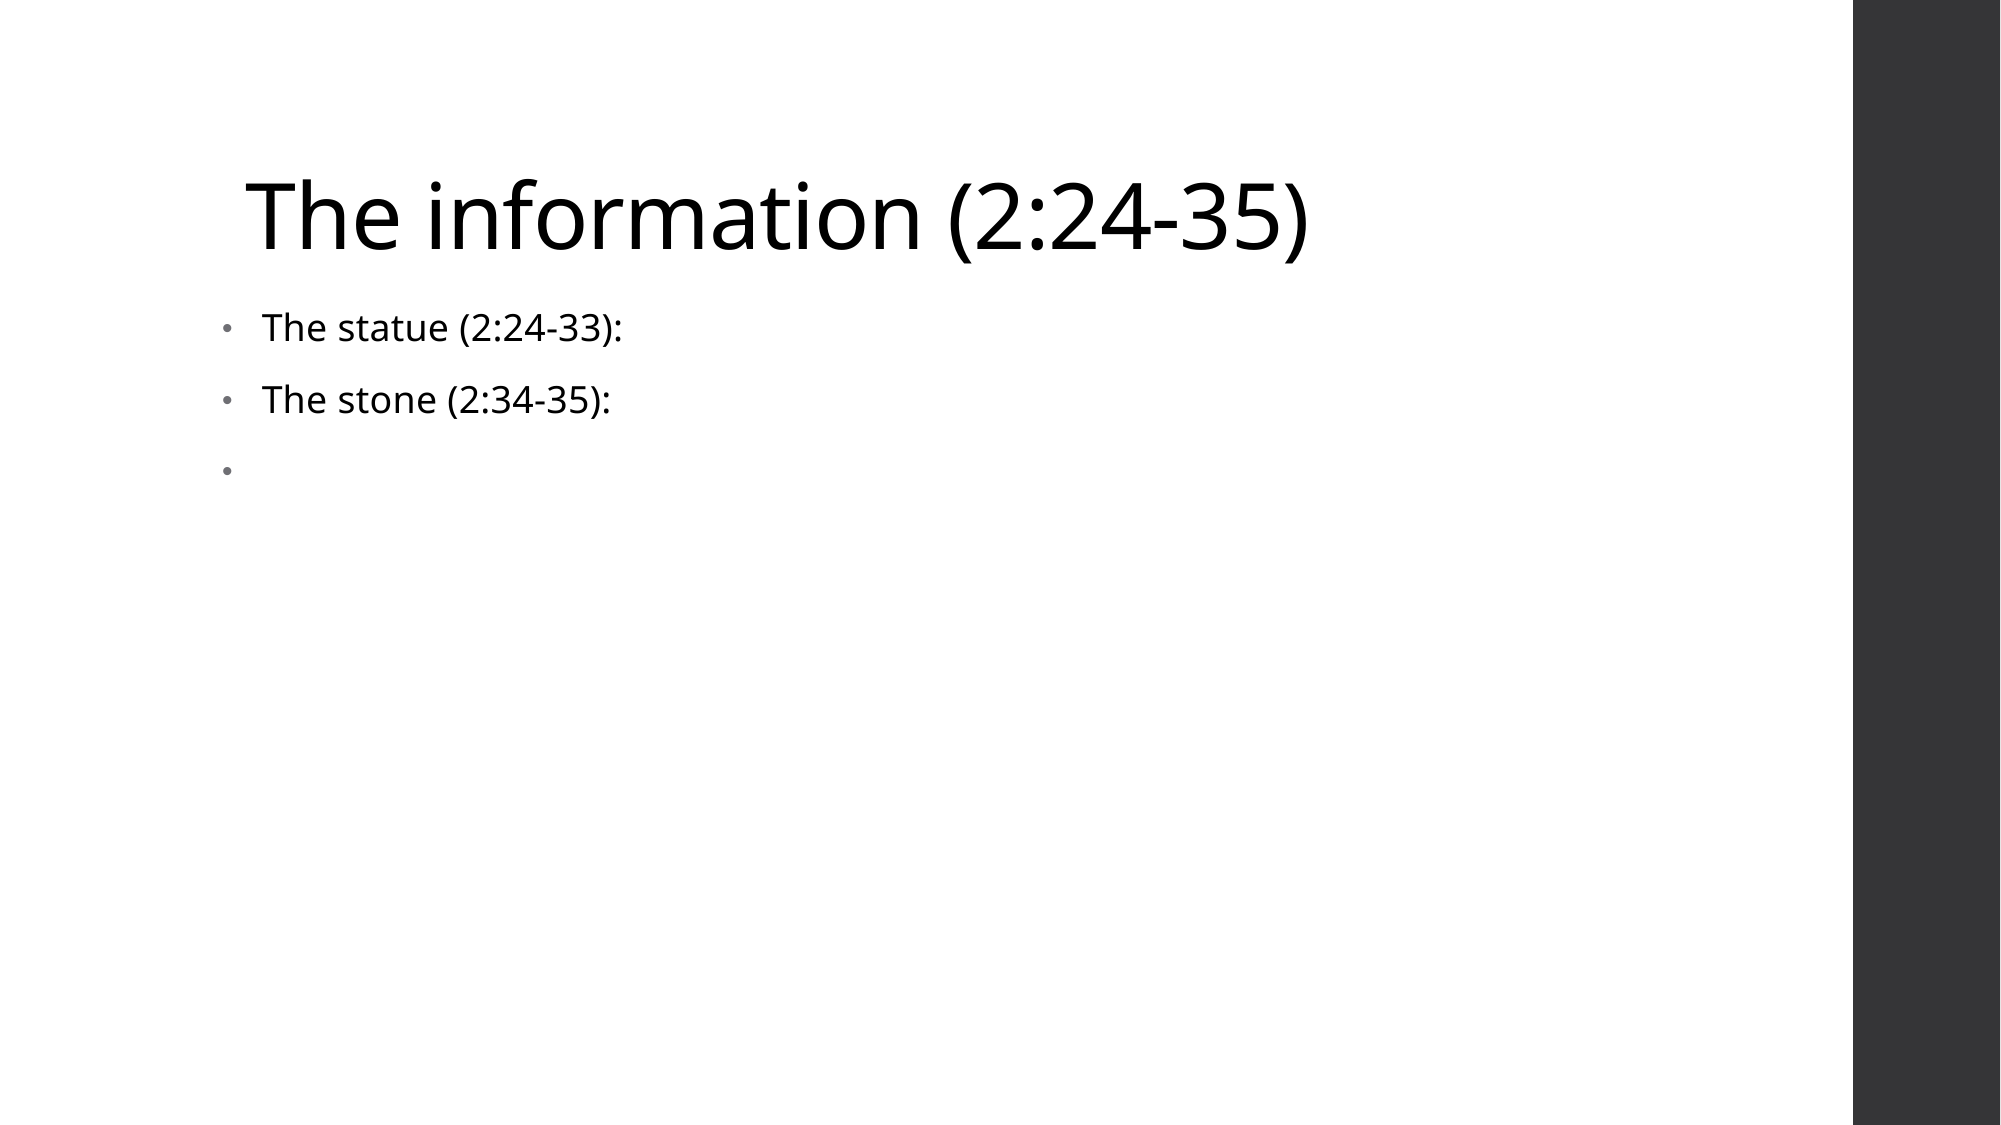

# The information (2:24-35)
 The statue (2:24-33):
 The stone (2:34-35):